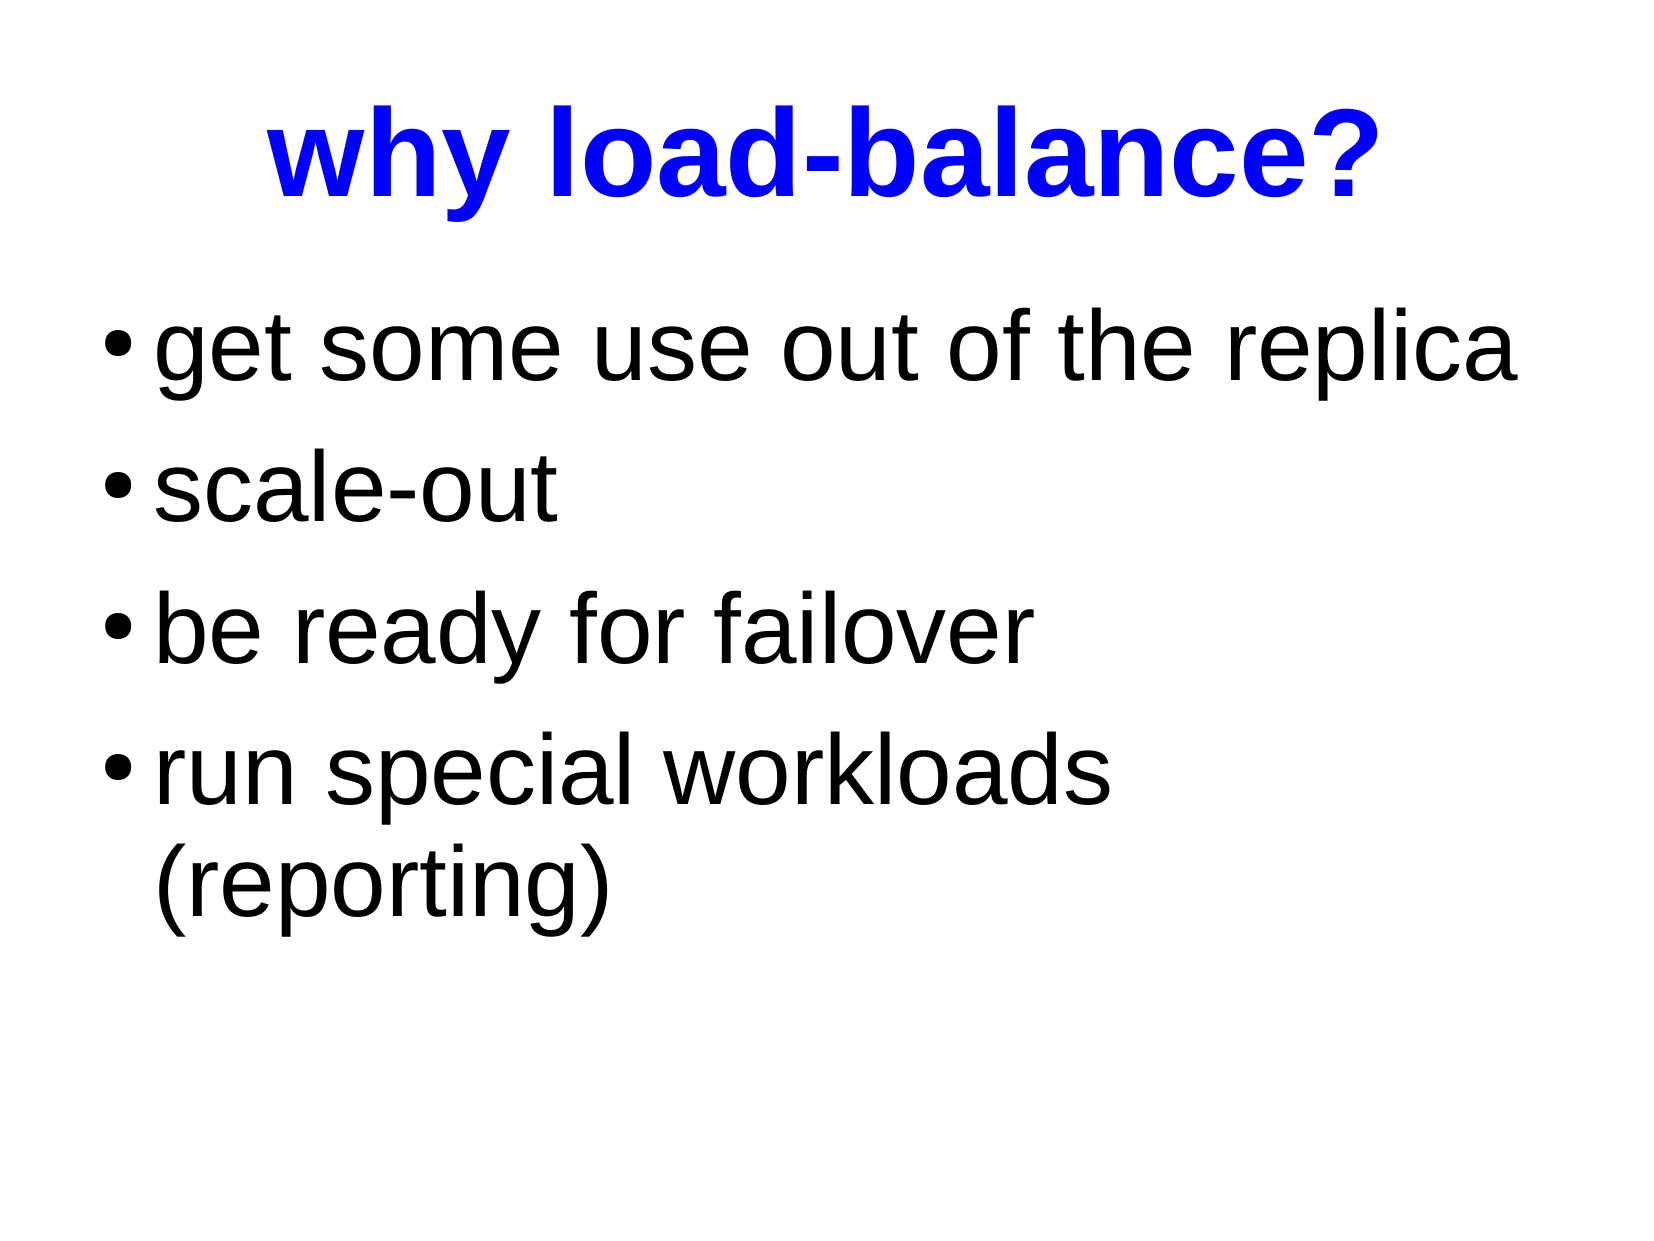

# why load-balance?
get some use out of the replica
scale-out
be ready for failover
run special workloads (reporting)